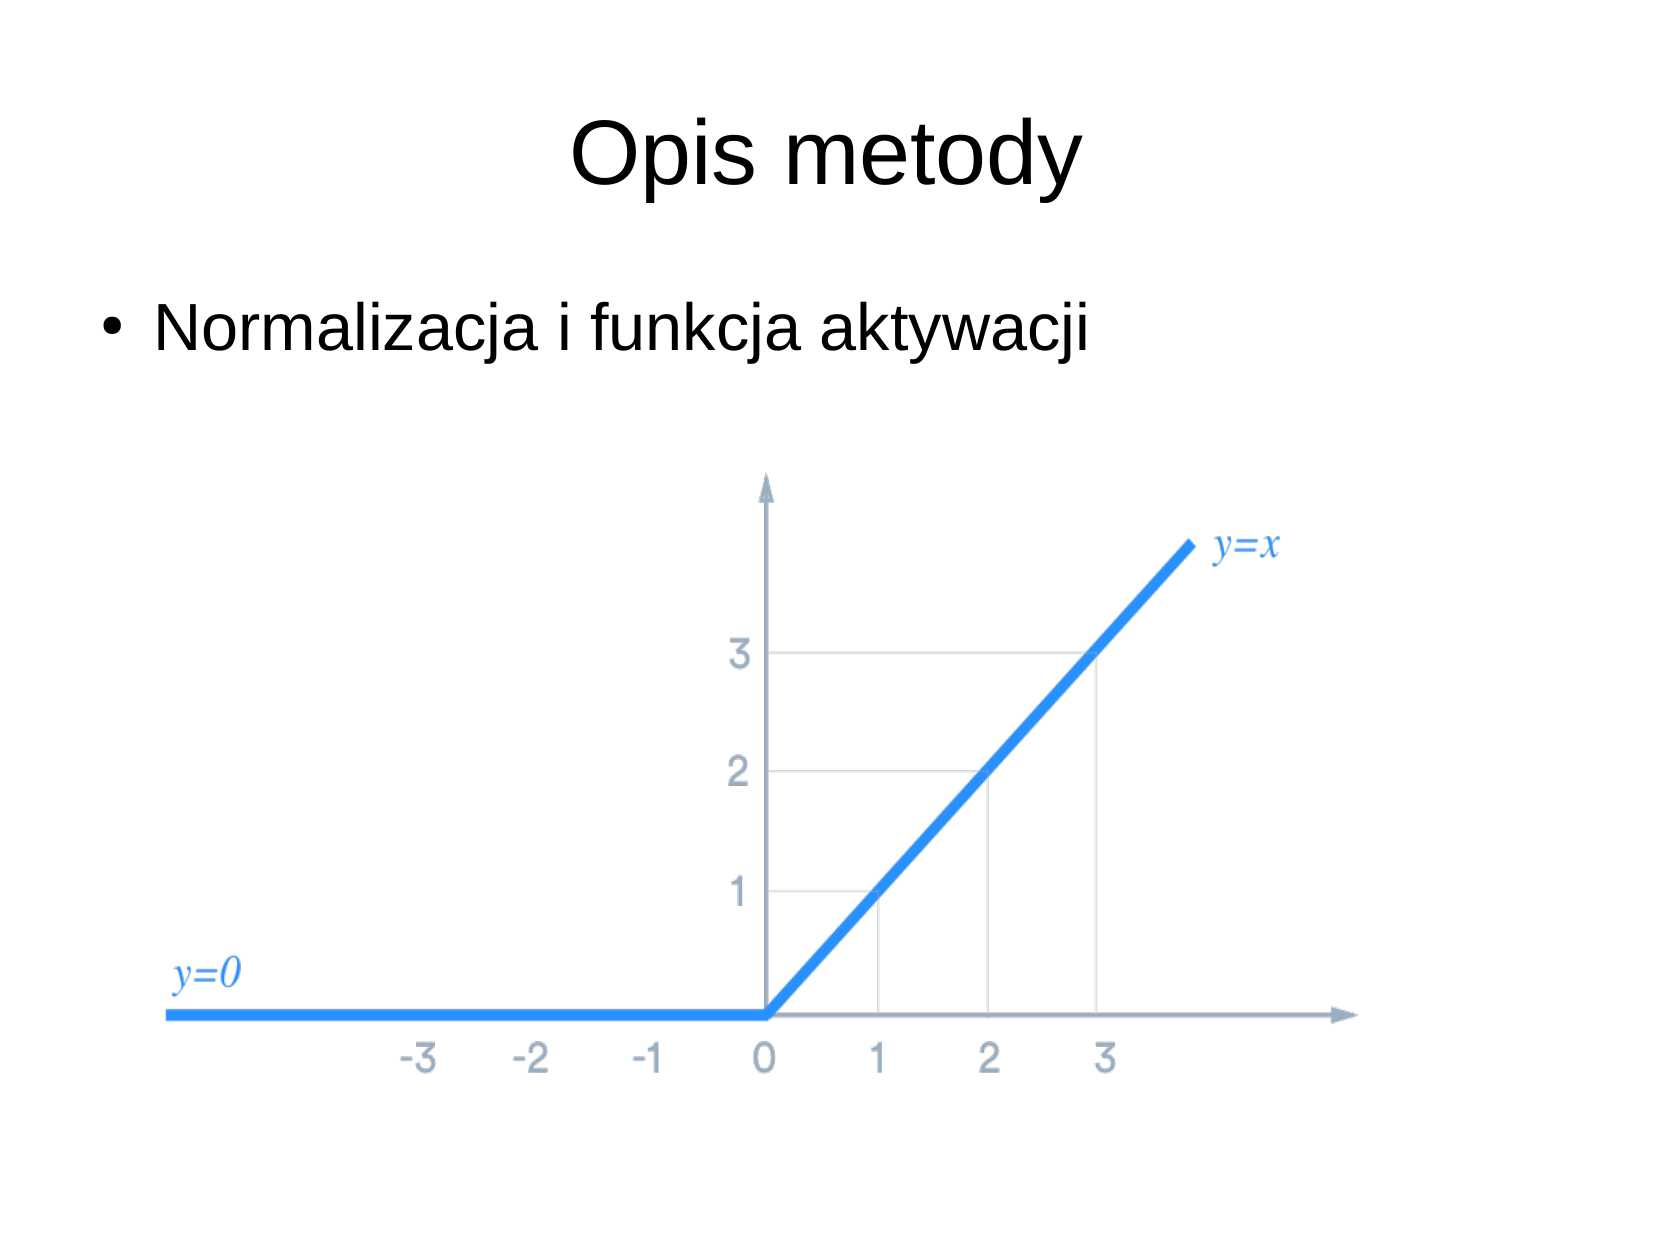

# Opis metody
Normalizacja i funkcja aktywacji